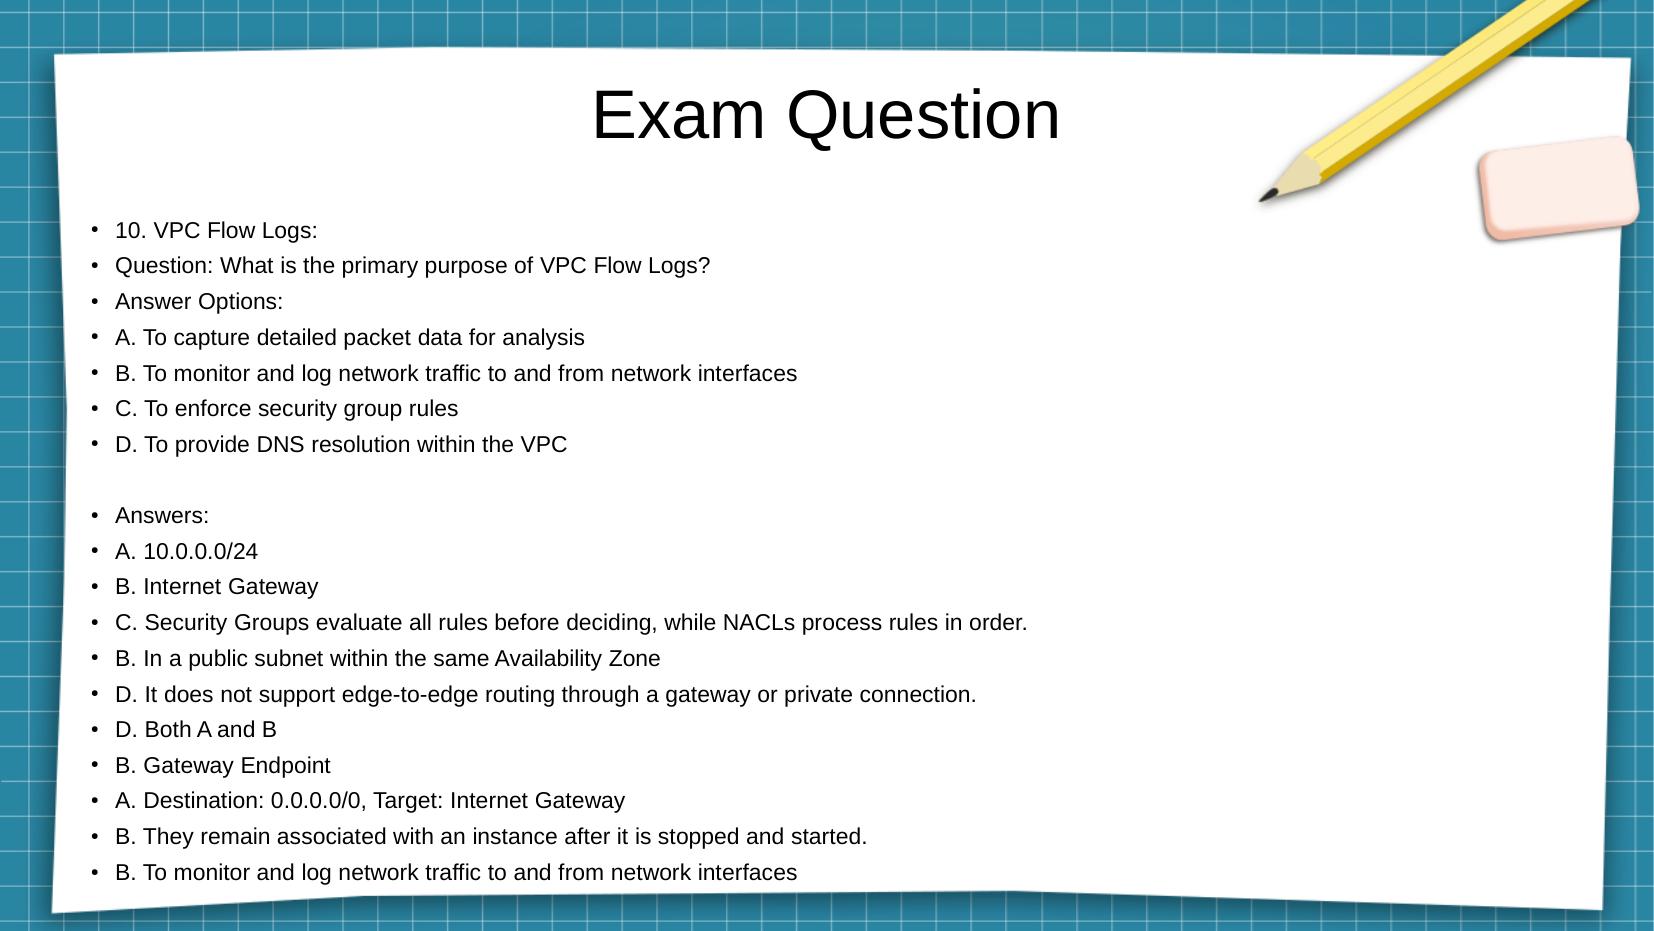

# Exam Question
10. VPC Flow Logs:
Question: What is the primary purpose of VPC Flow Logs?
Answer Options:
A. To capture detailed packet data for analysis
B. To monitor and log network traffic to and from network interfaces
C. To enforce security group rules
D. To provide DNS resolution within the VPC
Answers:
A. 10.0.0.0/24
B. Internet Gateway
C. Security Groups evaluate all rules before deciding, while NACLs process rules in order.
B. In a public subnet within the same Availability Zone
D. It does not support edge-to-edge routing through a gateway or private connection.
D. Both A and B
B. Gateway Endpoint
A. Destination: 0.0.0.0/0, Target: Internet Gateway
B. They remain associated with an instance after it is stopped and started.
B. To monitor and log network traffic to and from network interfaces